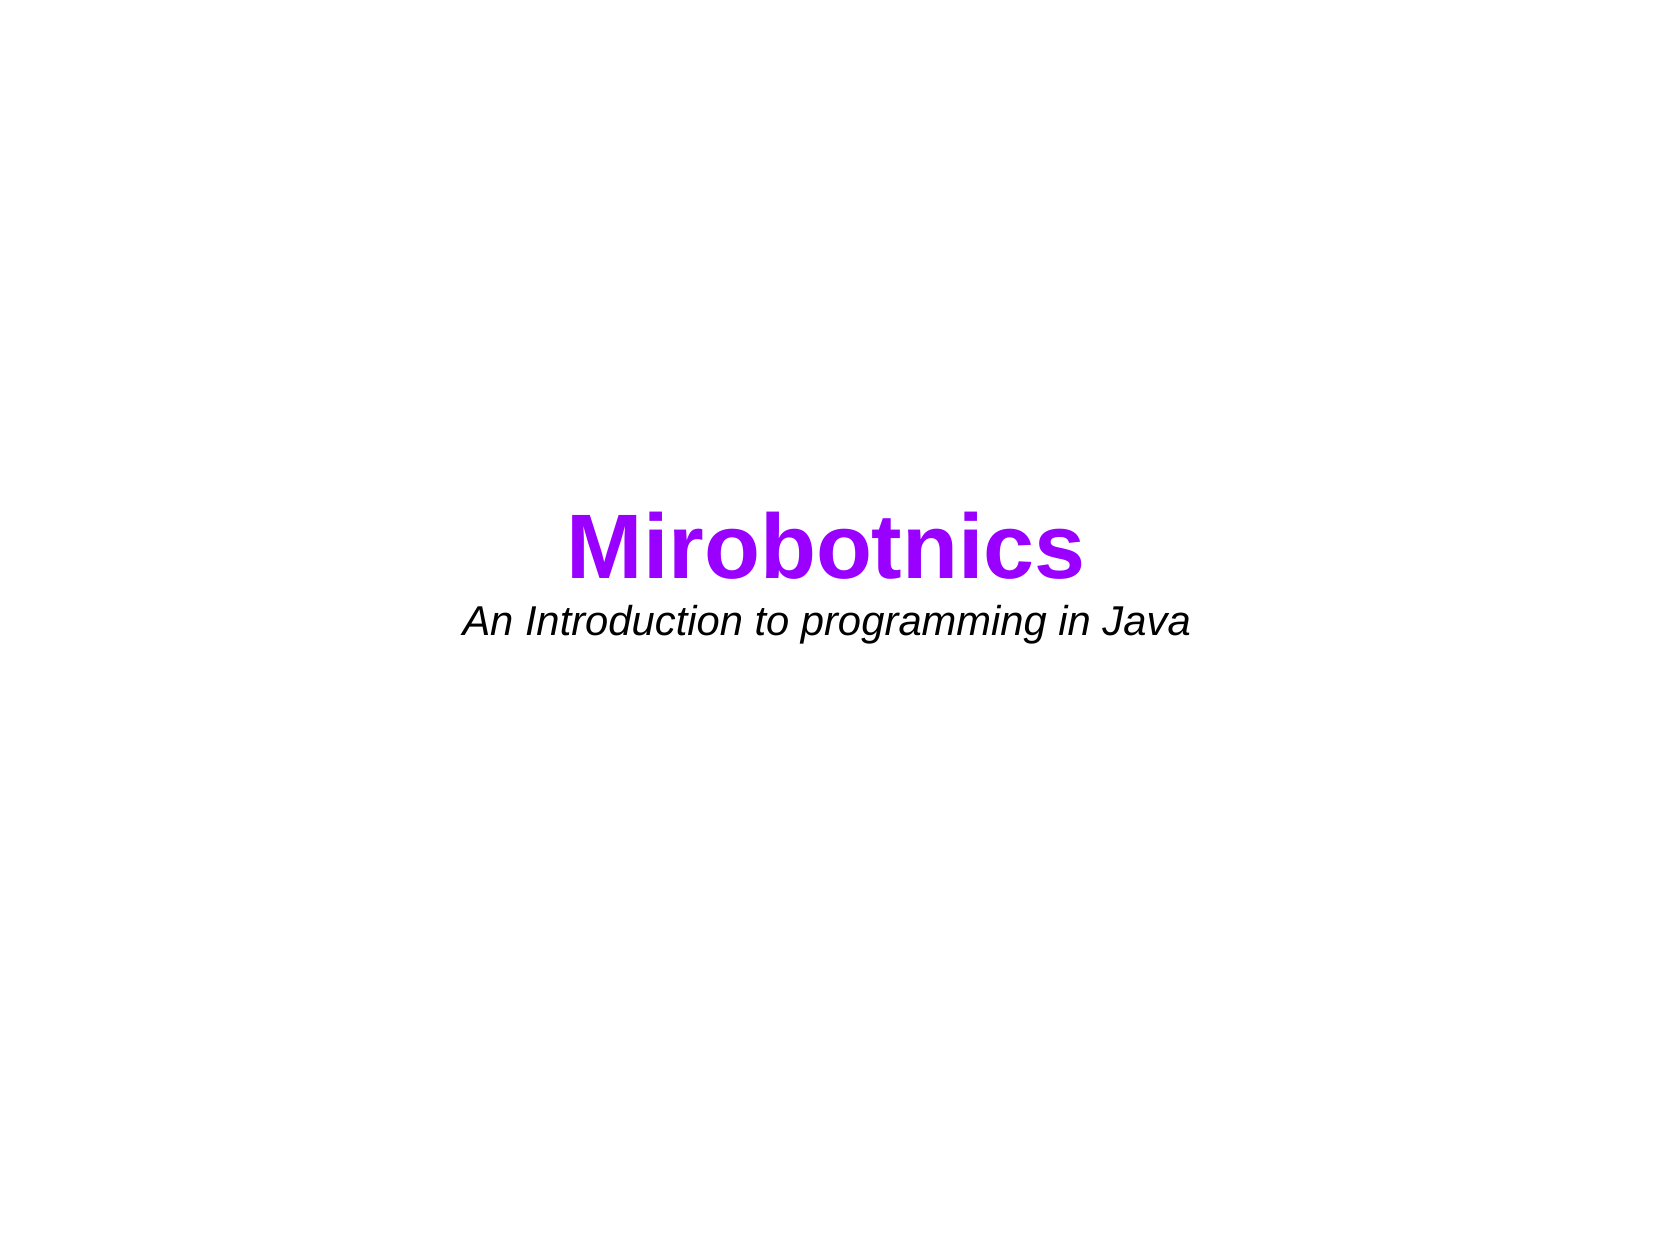

# Mirobotnics An Introduction to programming in Java